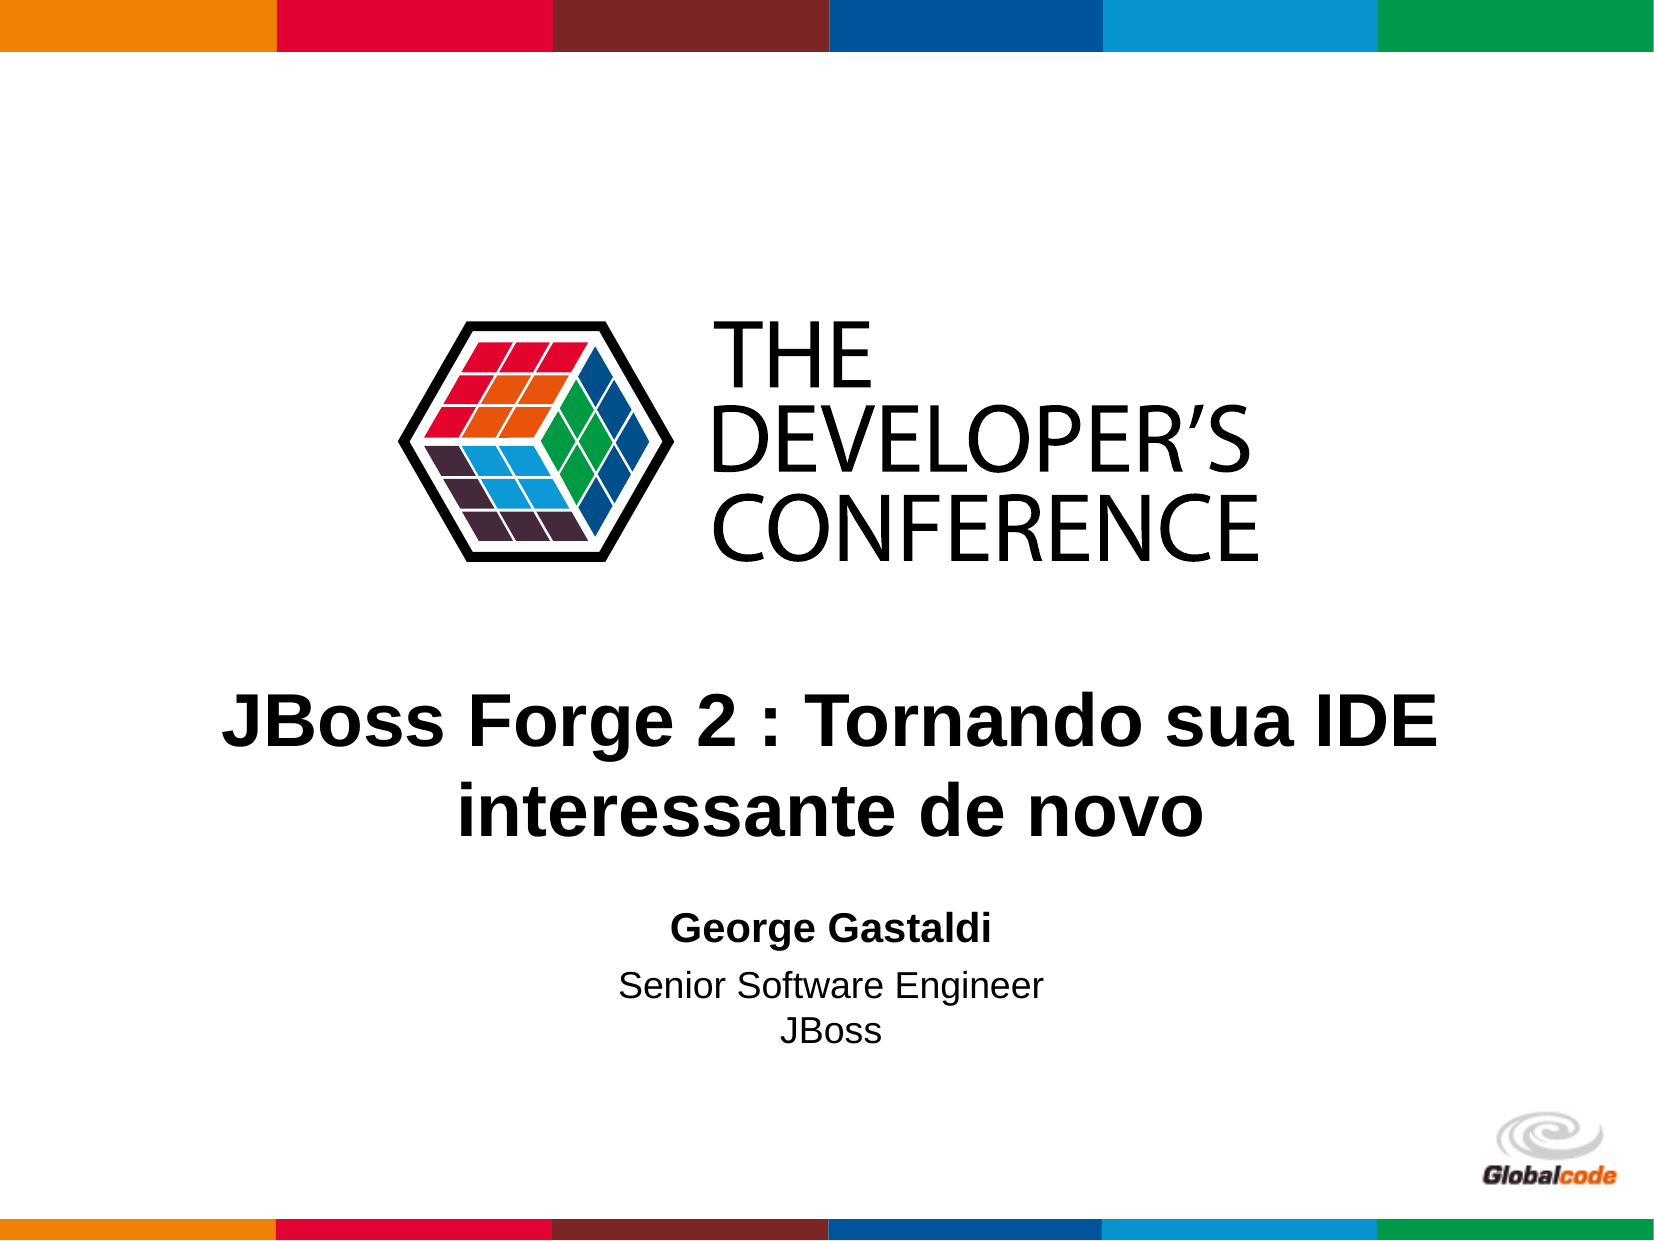

# JBoss Forge 2 : Tornando sua IDE interessante de novo
George Gastaldi
Senior Software Engineer
JBoss